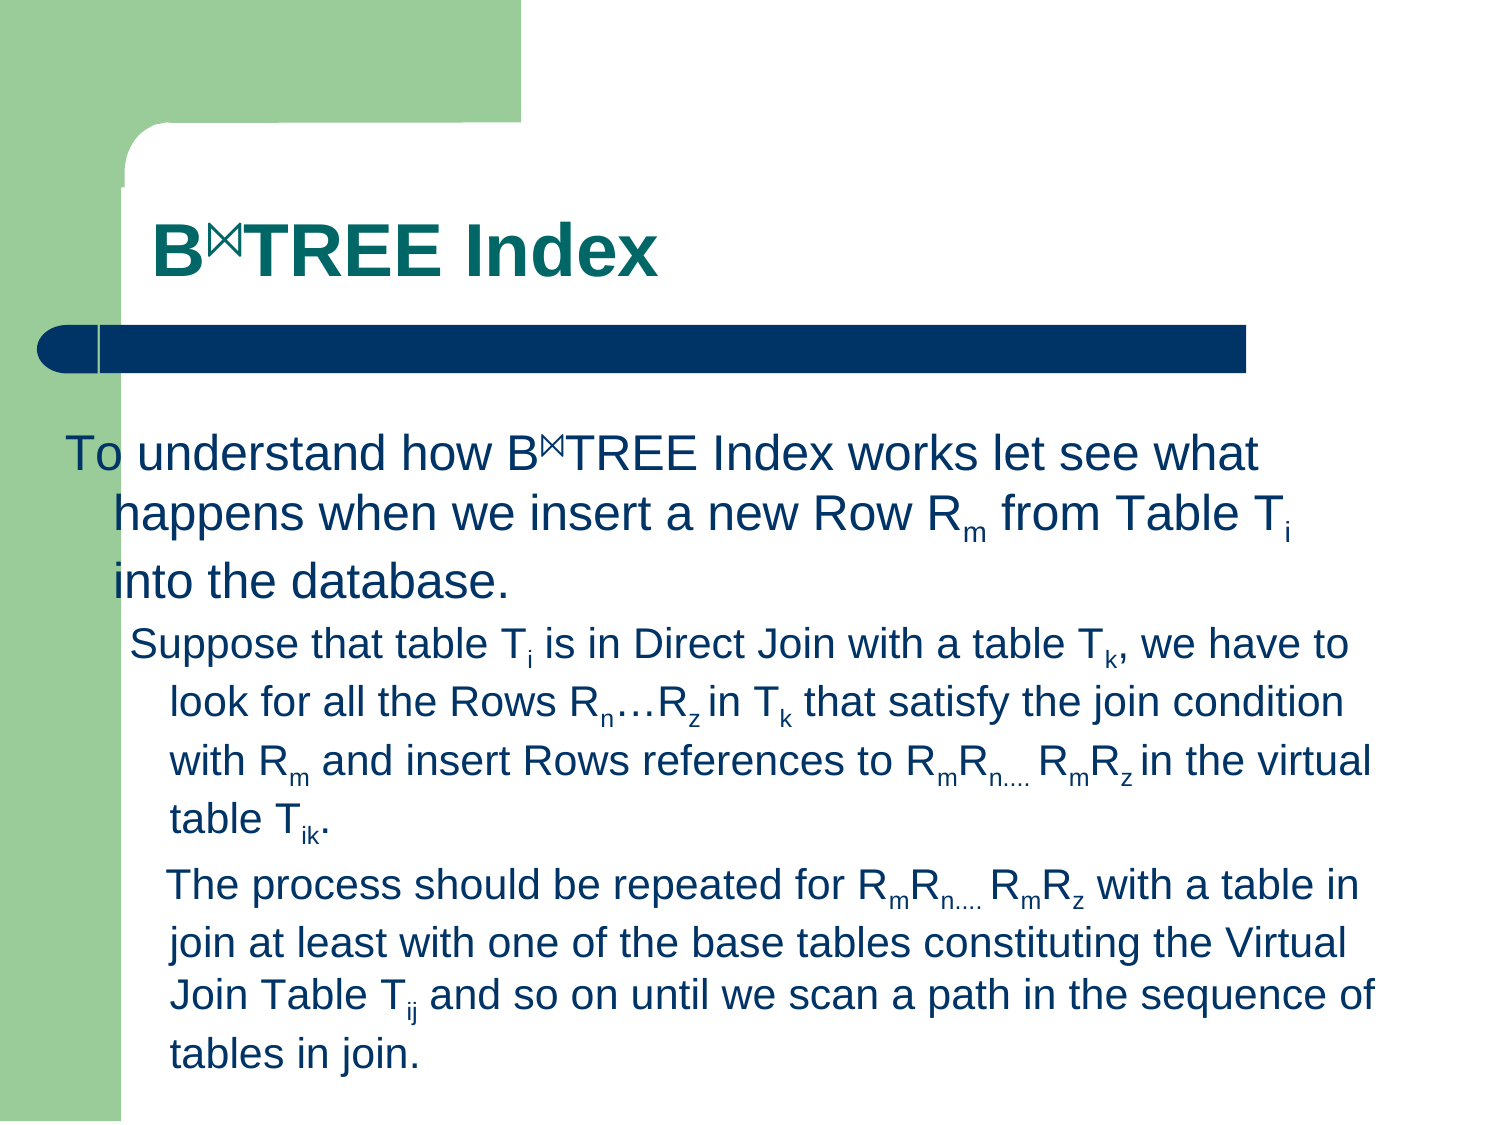

B⨝TREE Index
# To understand how B⨝TREE Index works let see what happens when we insert a new Row Rm from Table Ti into the database.
Suppose that table Ti is in Direct Join with a table Tk, we have to look for all the Rows Rn…Rz in Tk that satisfy the join condition with Rm and insert Rows references to RmRn.... RmRz in the virtual table Tik.
 The process should be repeated for RmRn.... RmRz with a table in join at least with one of the base tables constituting the Virtual Join Table Tij and so on until we scan a path in the sequence of tables in join.